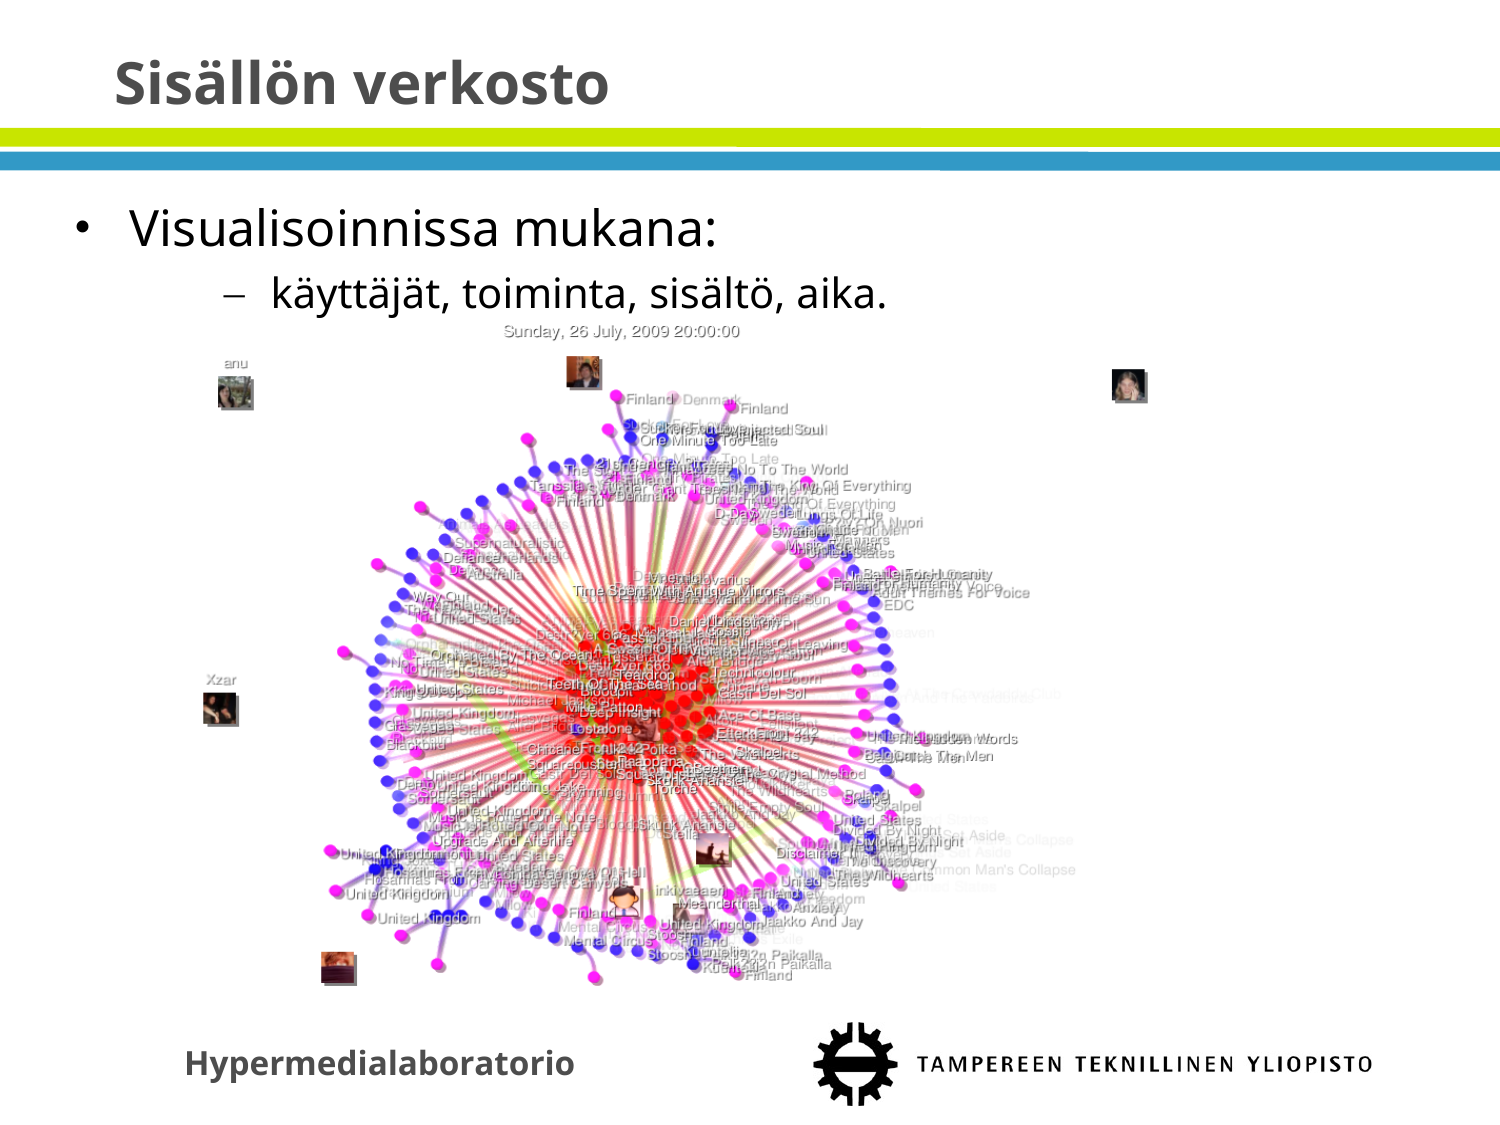

# Sisällön verkosto
Visualisoinnissa mukana:
käyttäjät, toiminta, sisältö, aika.